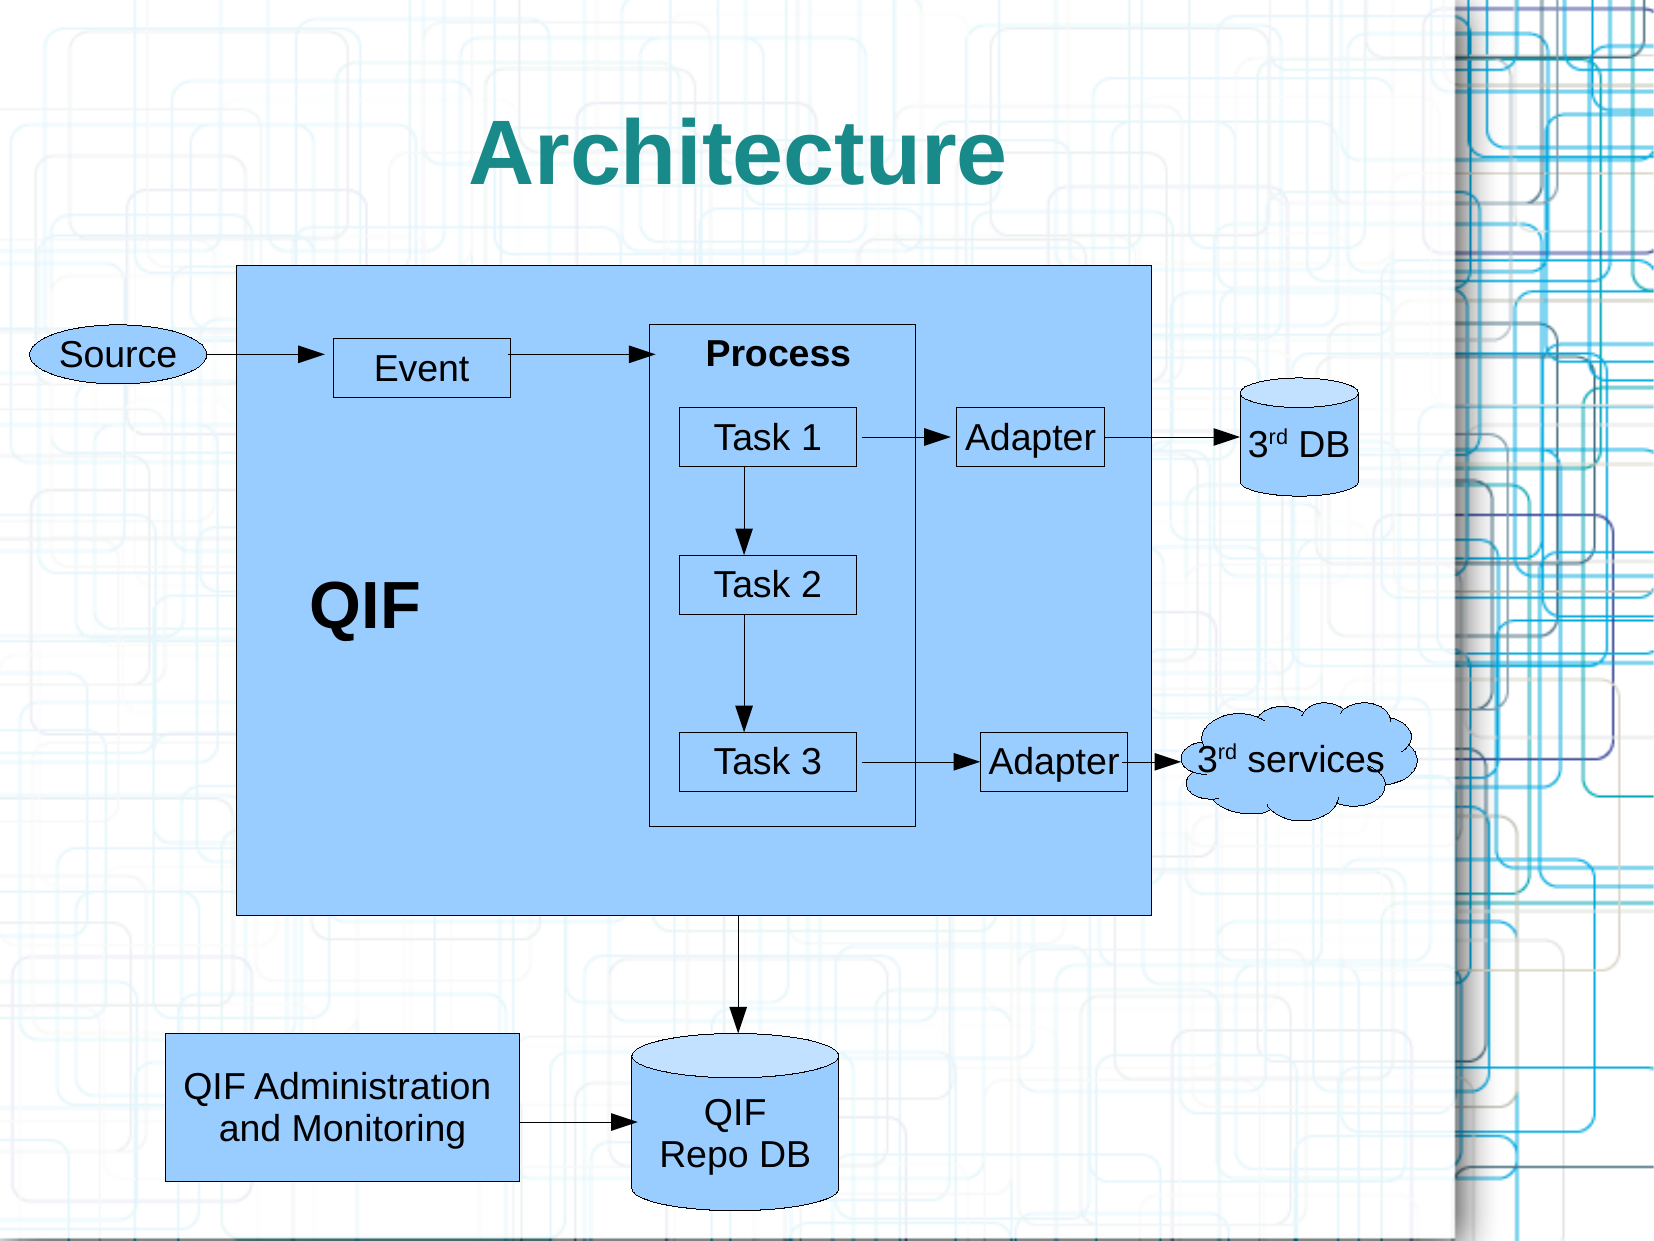

# Architecture
Source
Process
Event
3rd DB
Task 1
Adapter
Task 2
QIF
3rd services
Task 3
Adapter
QIF Administration
and Monitoring
QIF
Repo DB